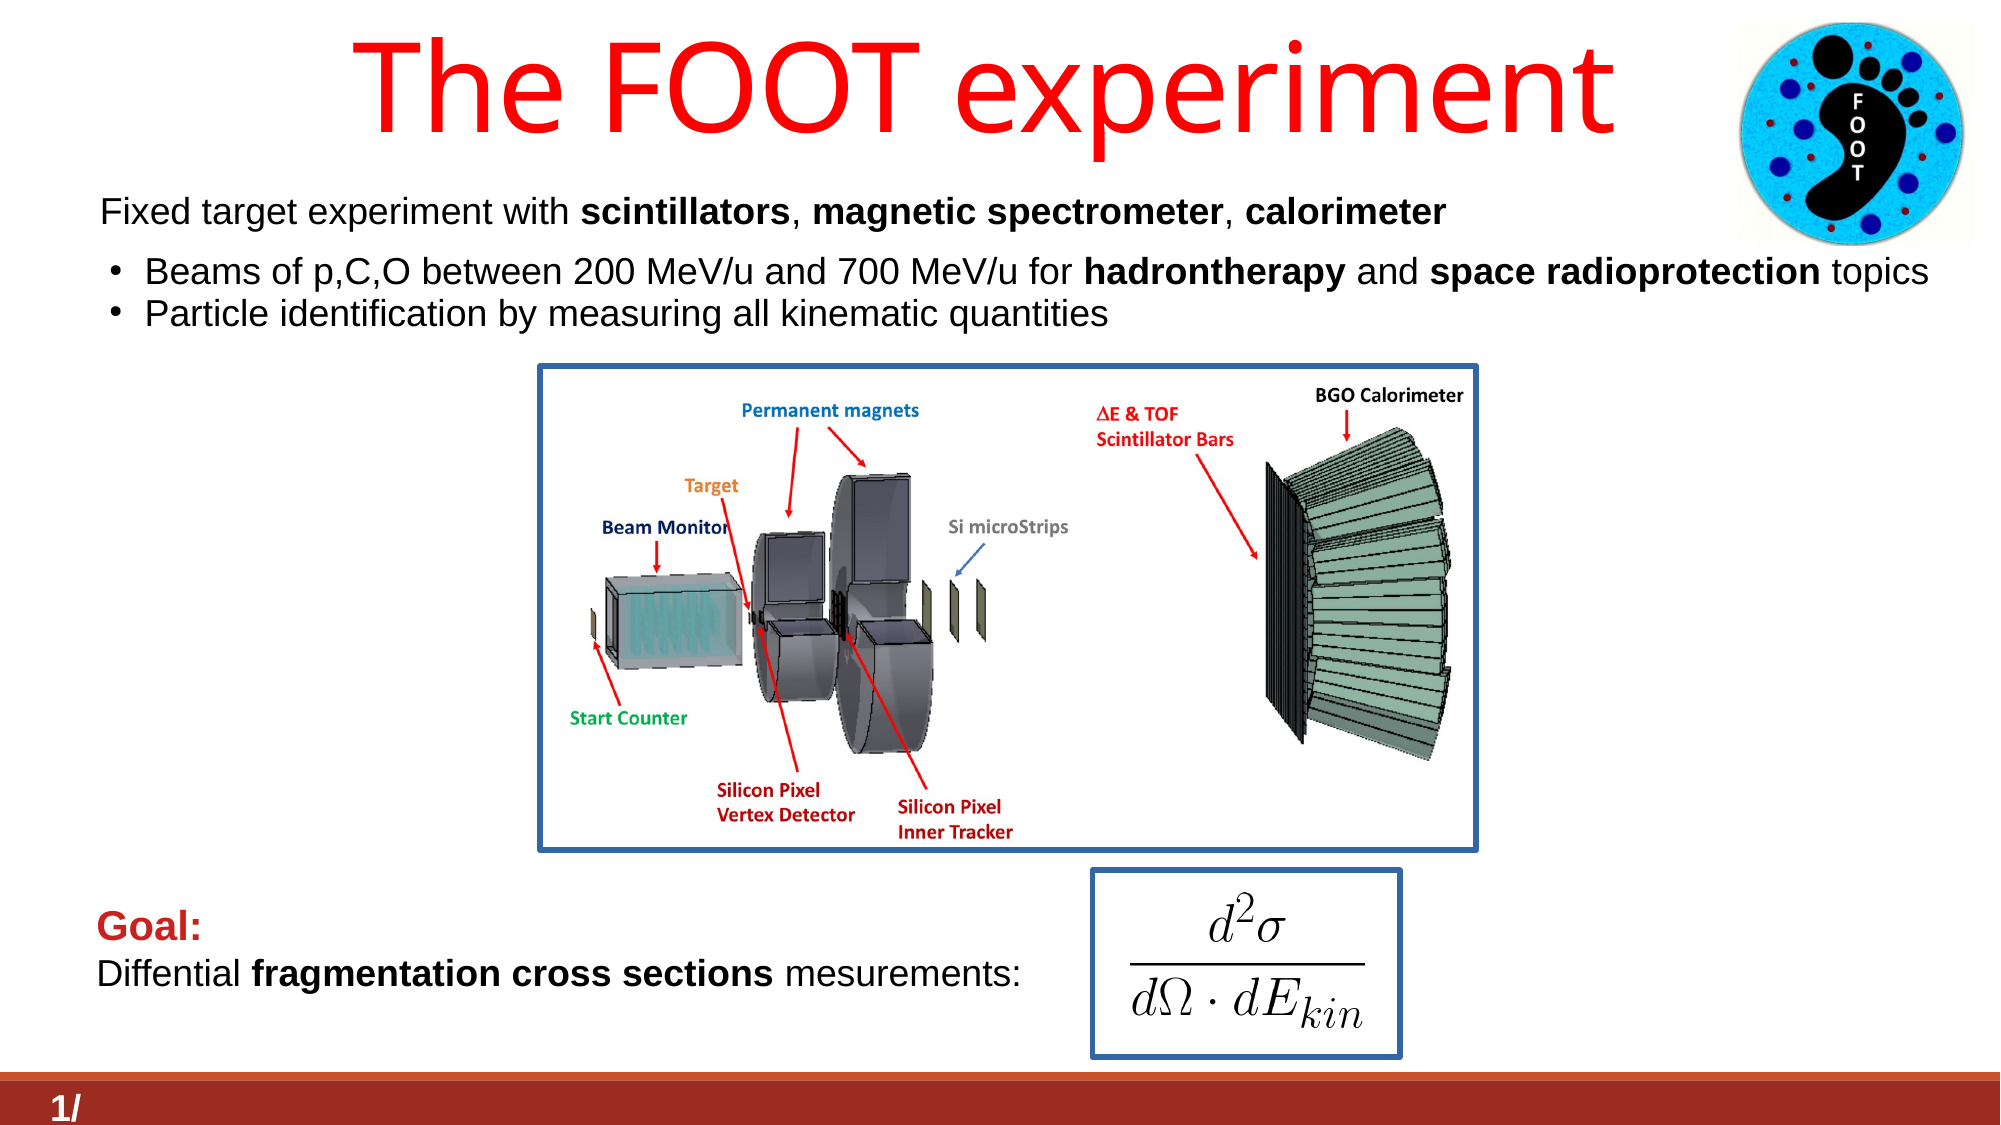

The FOOT experiment
Fixed target experiment with scintillators, magnetic spectrometer, calorimeter
Beams of p,C,O between 200 MeV/u and 700 MeV/u for hadrontherapy and space radioprotection topics
Particle identification by measuring all kinematic quantities
Goal:
Diffential fragmentation cross sections mesurements:
1/